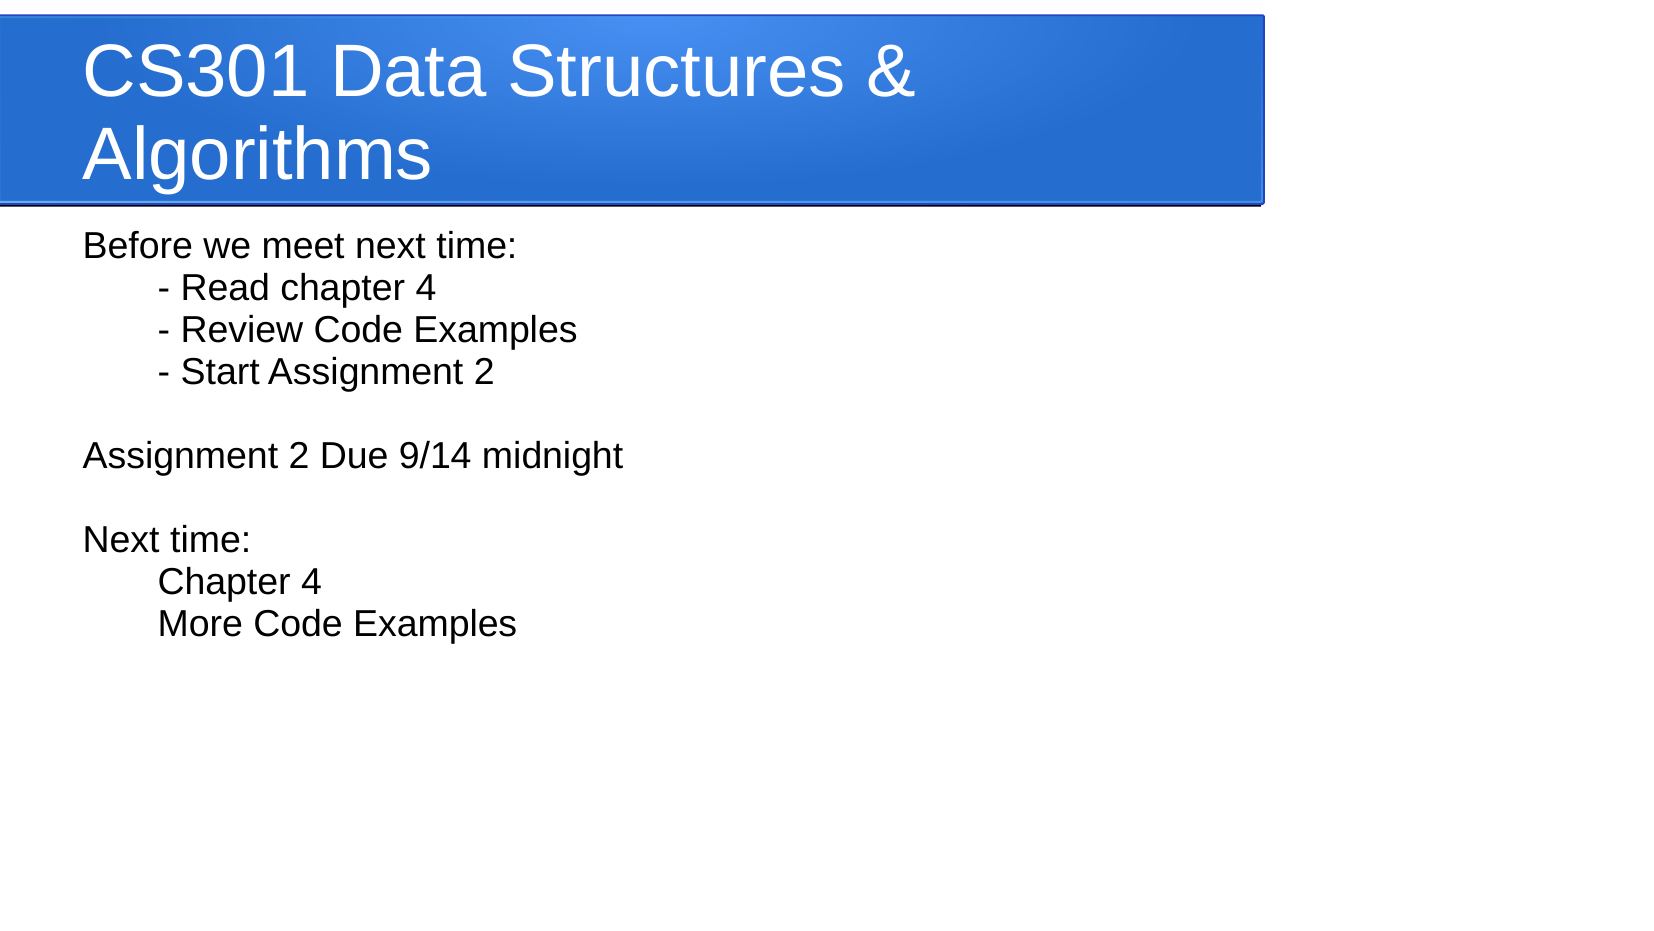

# CS301 Data Structures & Algorithms
Before we meet next time:
	- Read chapter 4
	- Review Code Examples
	- Start Assignment 2
Assignment 2 Due 9/14 midnight
Next time:
 	Chapter 4
	More Code Examples